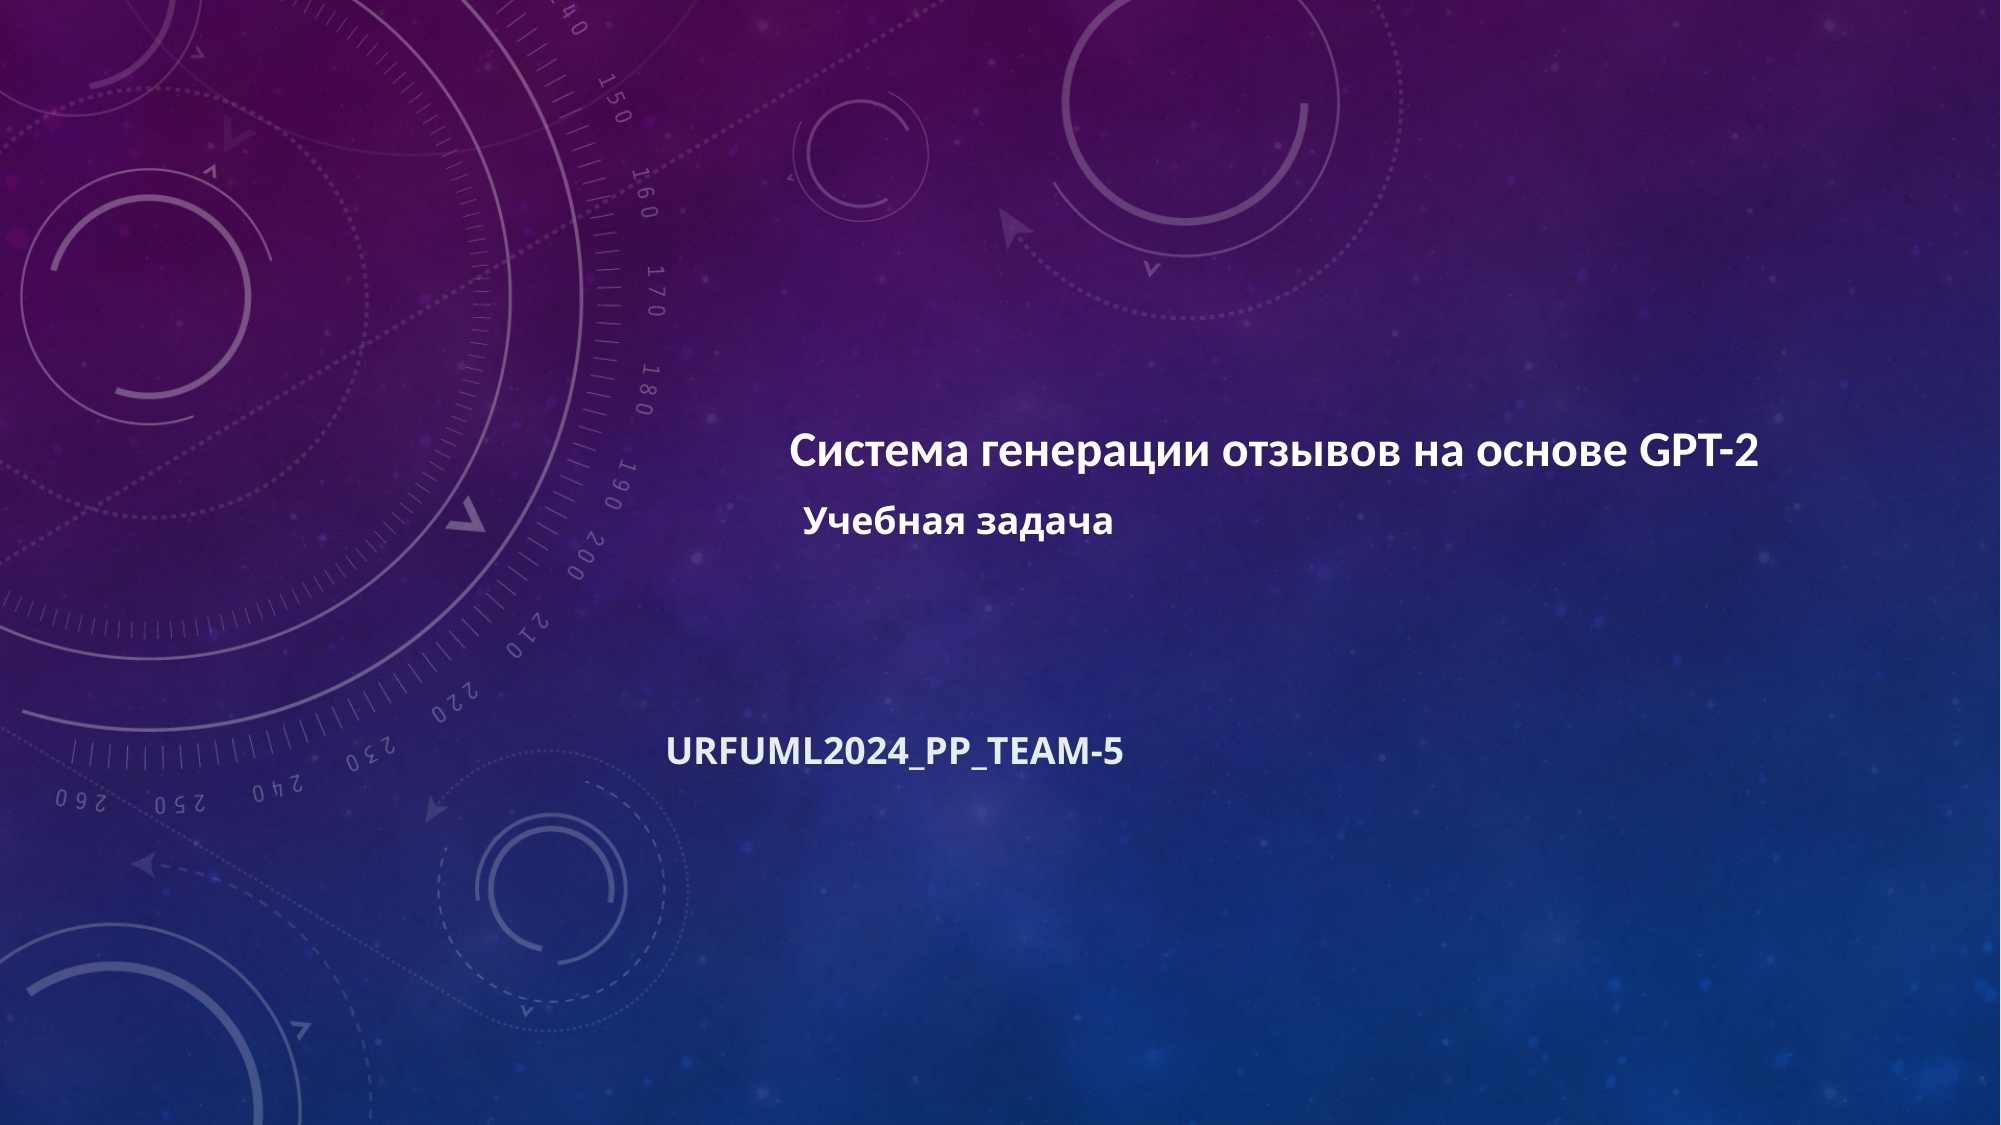

#
Система генерации отзывов на основе GPT-2
Учебная задача
URFUML2024_PP_Team-5